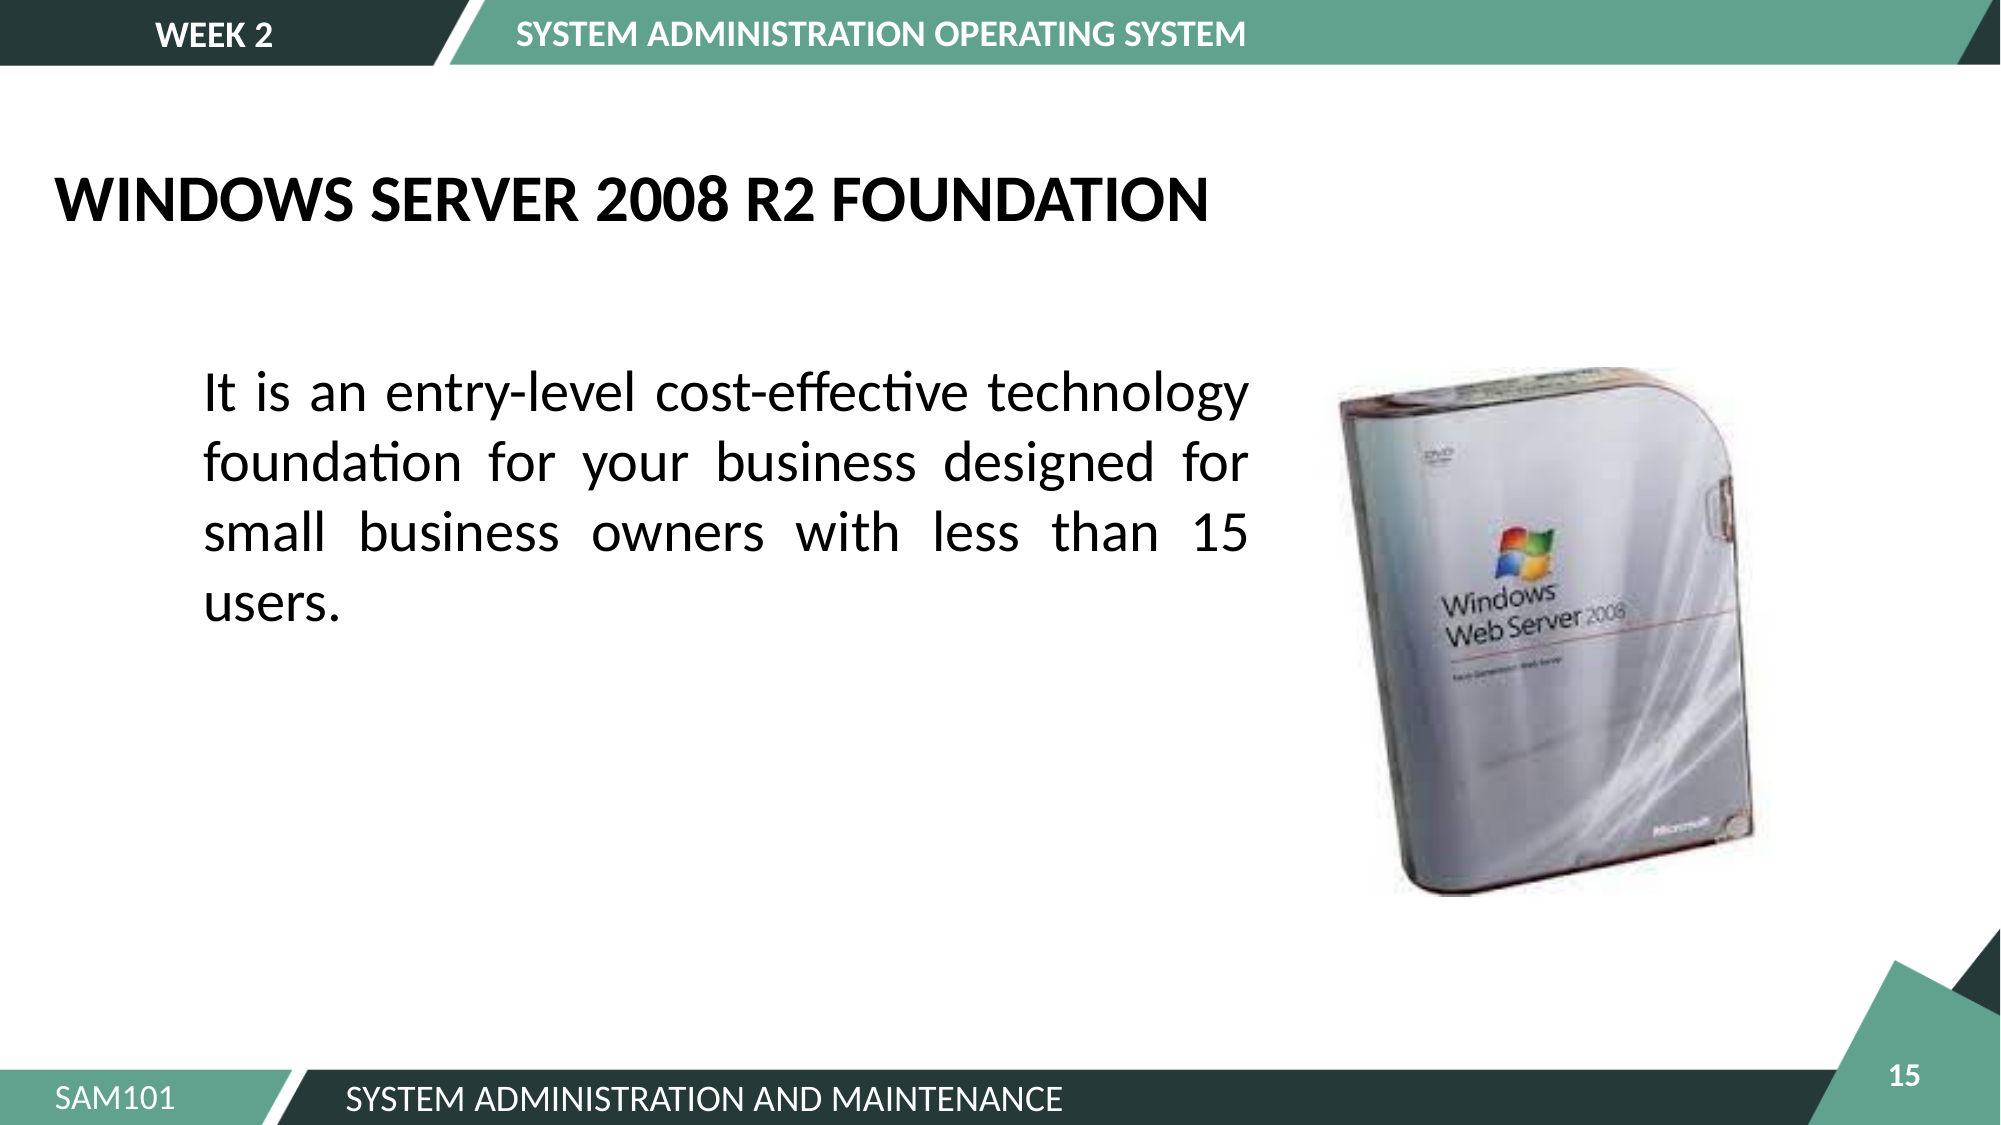

SYSTEM ADMINISTRATION OPERATING SYSTEM
WEEK 2
WINDOWS SERVER 2008 R2 FOUNDATION
It is an entry-level cost-effective technology foundation for your business designed for small business owners with less than 15 users.
SAM101
SYSTEM ADMINISTRATION AND MAINTENANCE